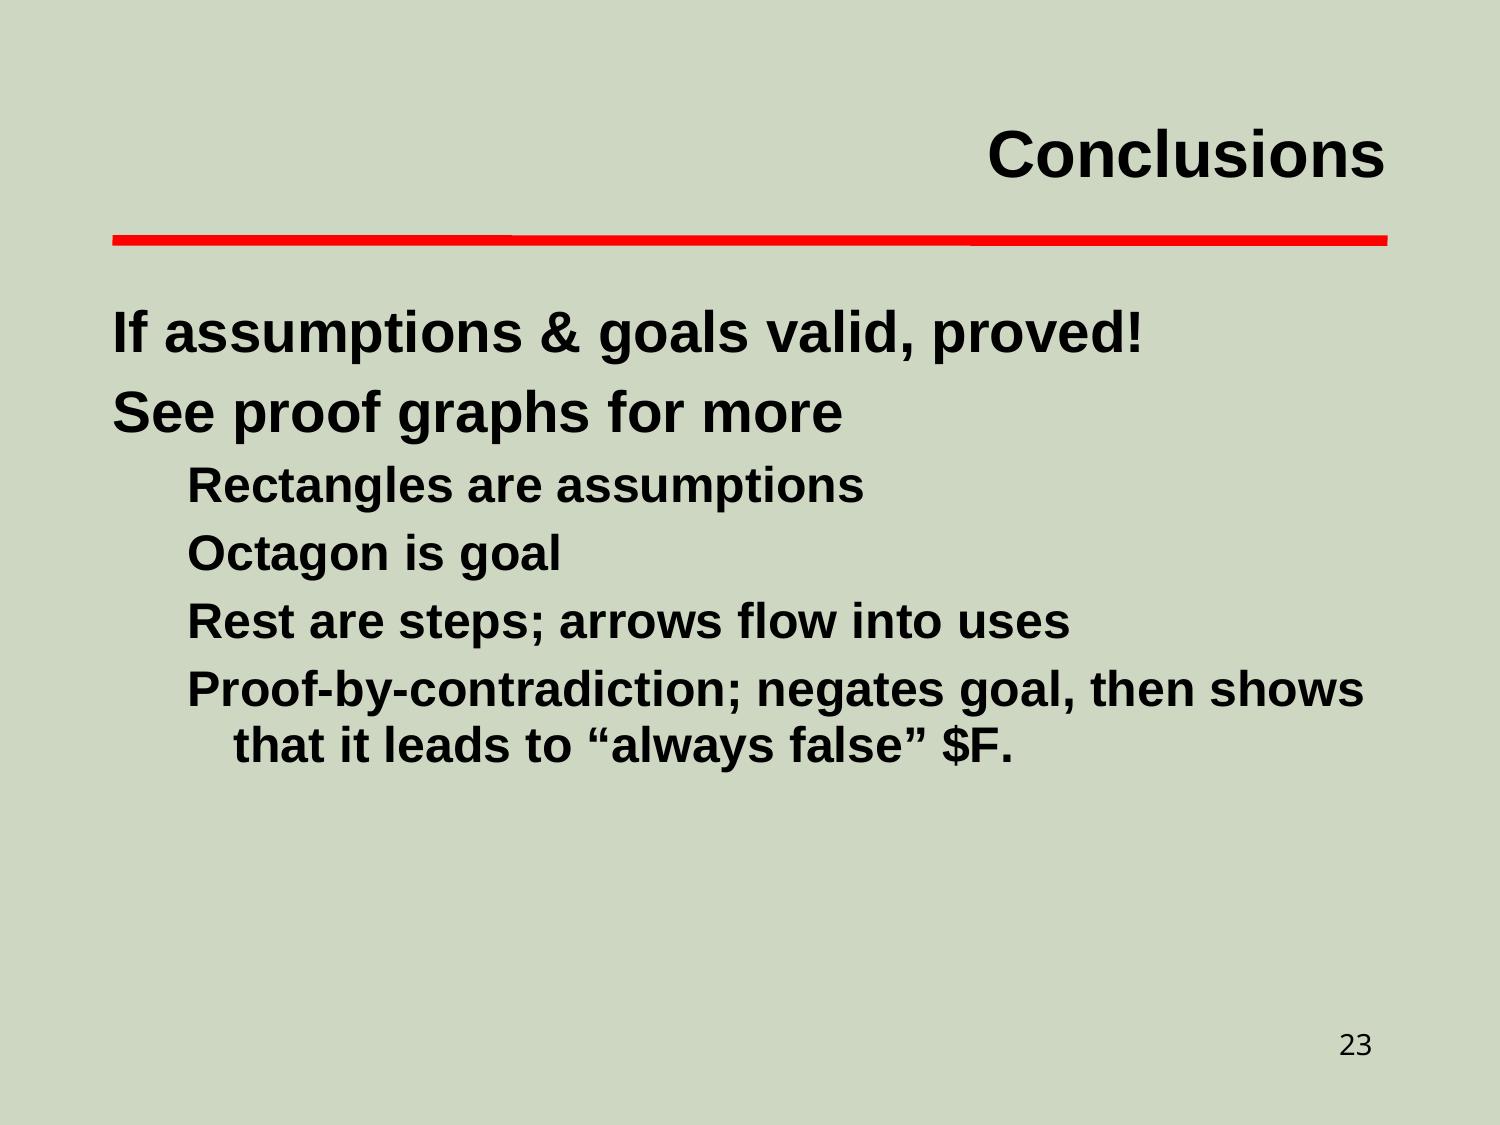

# Conclusions
If assumptions & goals valid, proved!
See proof graphs for more
Rectangles are assumptions
Octagon is goal
Rest are steps; arrows flow into uses
Proof-by-contradiction; negates goal, then shows that it leads to “always false” $F.